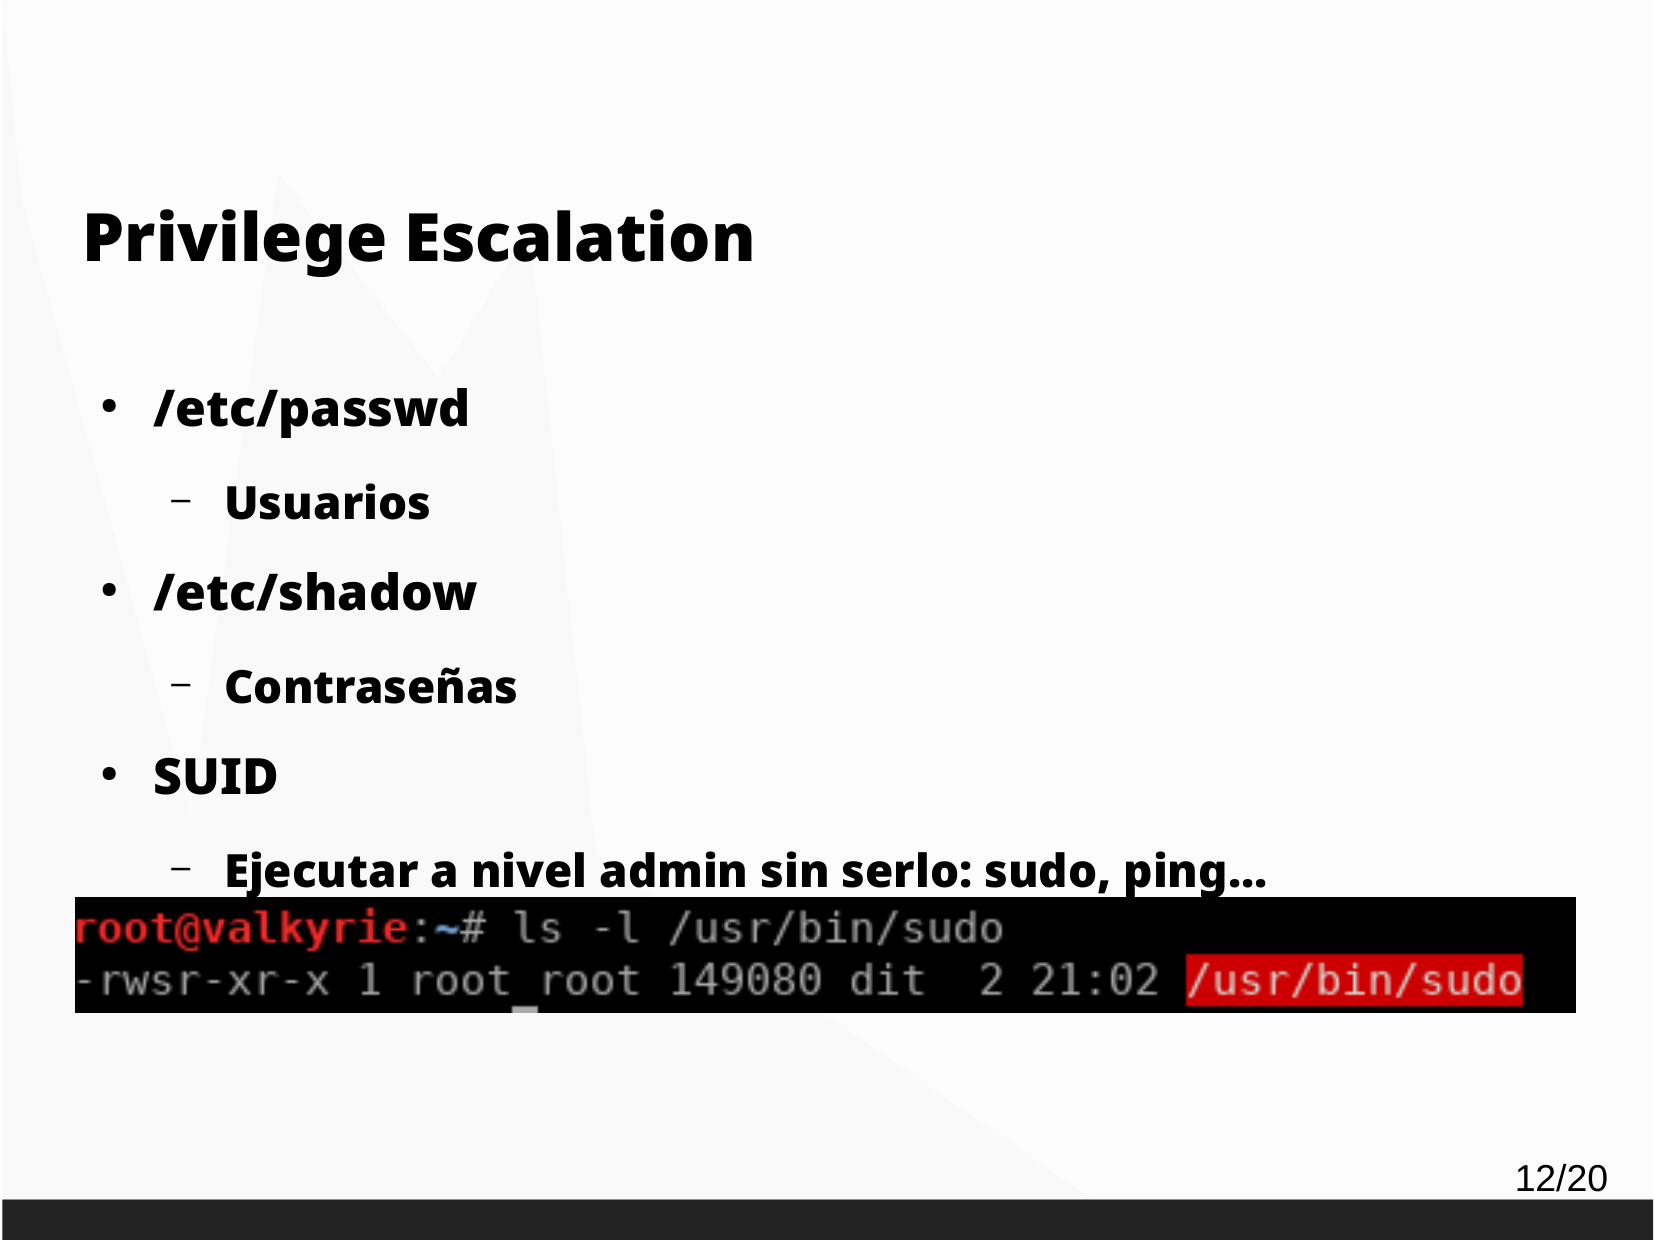

# Privilege Escalation
/etc/passwd
Usuarios
/etc/shadow
Contraseñas
SUID
Ejecutar a nivel admin sin serlo: sudo, ping...
12/20